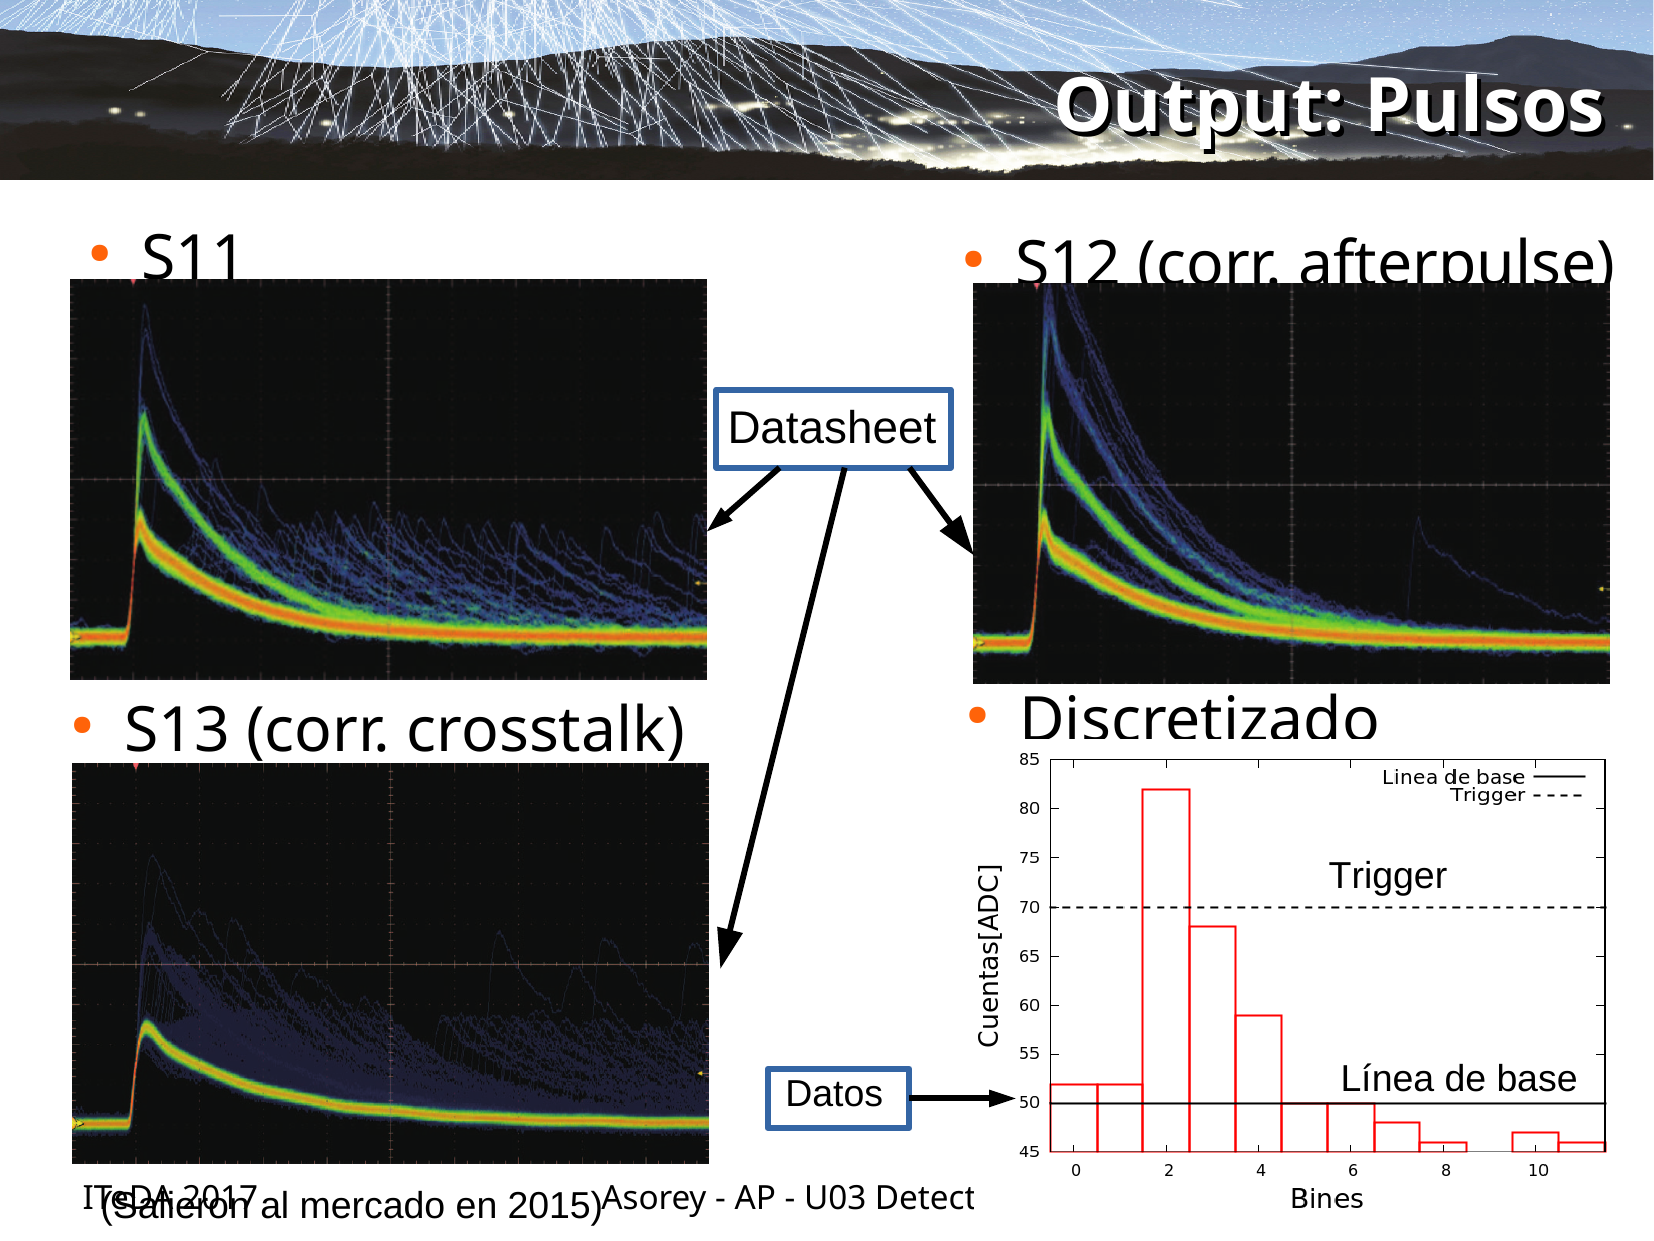

# Output: Pulsos
S11
S12 (corr. afterpulse)
3
2
Datasheet
1
1
Discretizado
S13 (corr. crosstalk)
Trigger
Línea de base
Datos
ITeDA 2017
Asorey - AP - U03 Detectores
6
(Salieron al mercado en 2015)